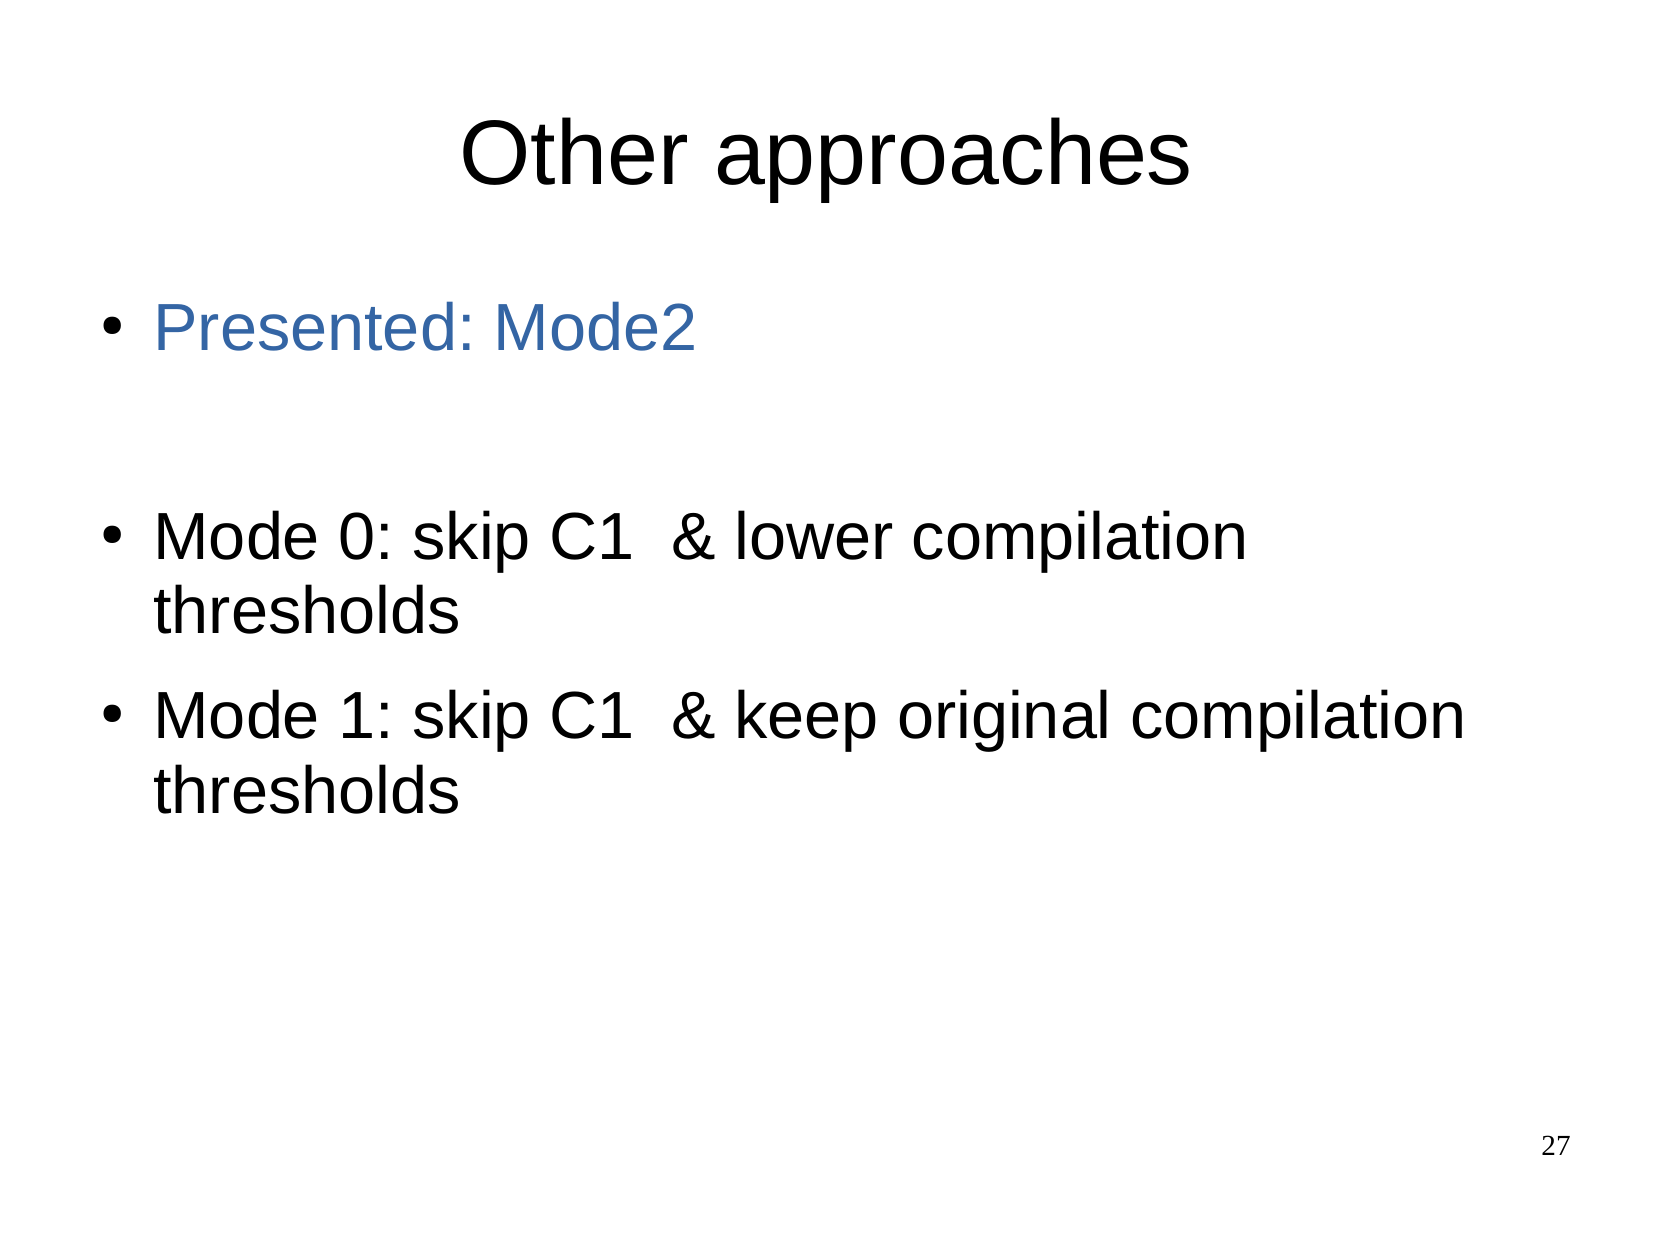

# Other approaches
Presented: Mode2
Mode 0: skip C1 & lower compilation thresholds
Mode 1: skip C1 & keep original compilation thresholds
27